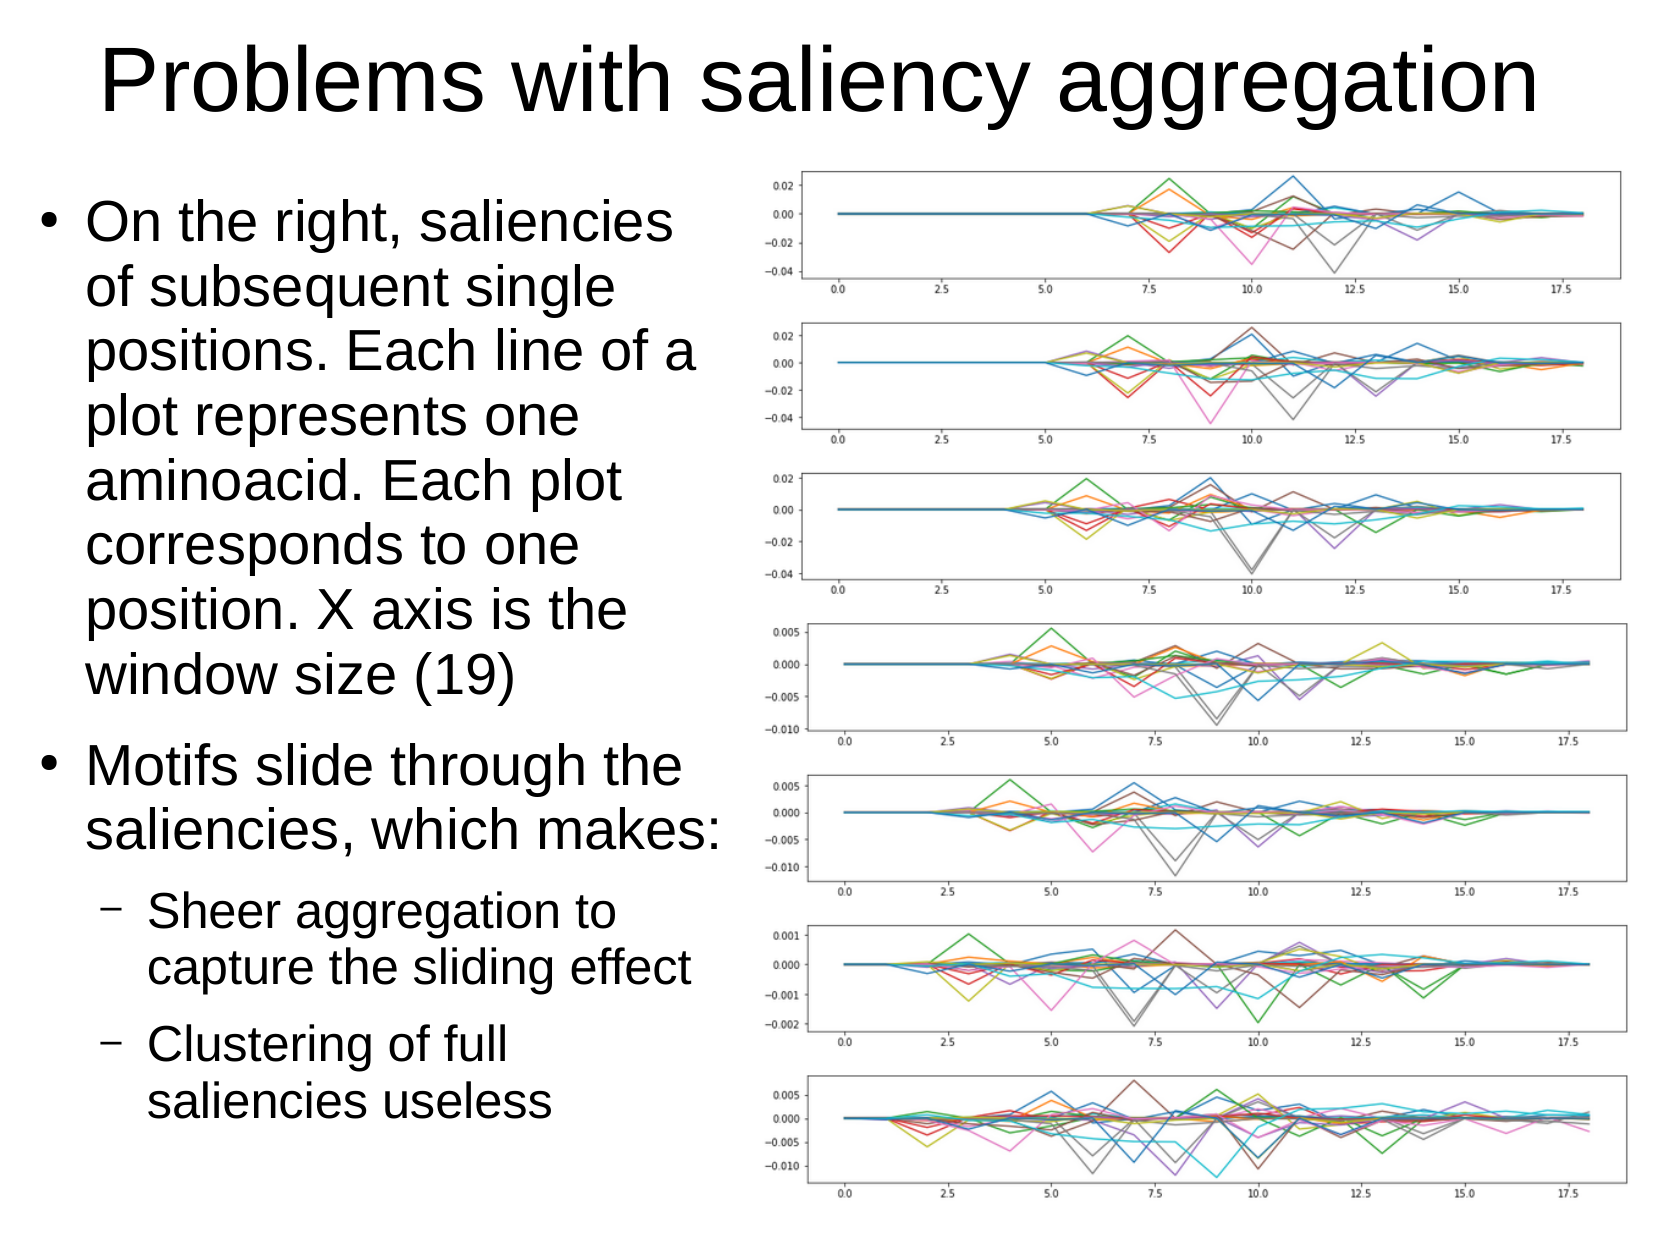

# Problems with saliency aggregation
On the right, saliencies of subsequent single positions. Each line of a plot represents one aminoacid. Each plot corresponds to one position. X axis is the window size (19)
Motifs slide through the saliencies, which makes:
Sheer aggregation to capture the sliding effect
Clustering of full saliencies useless